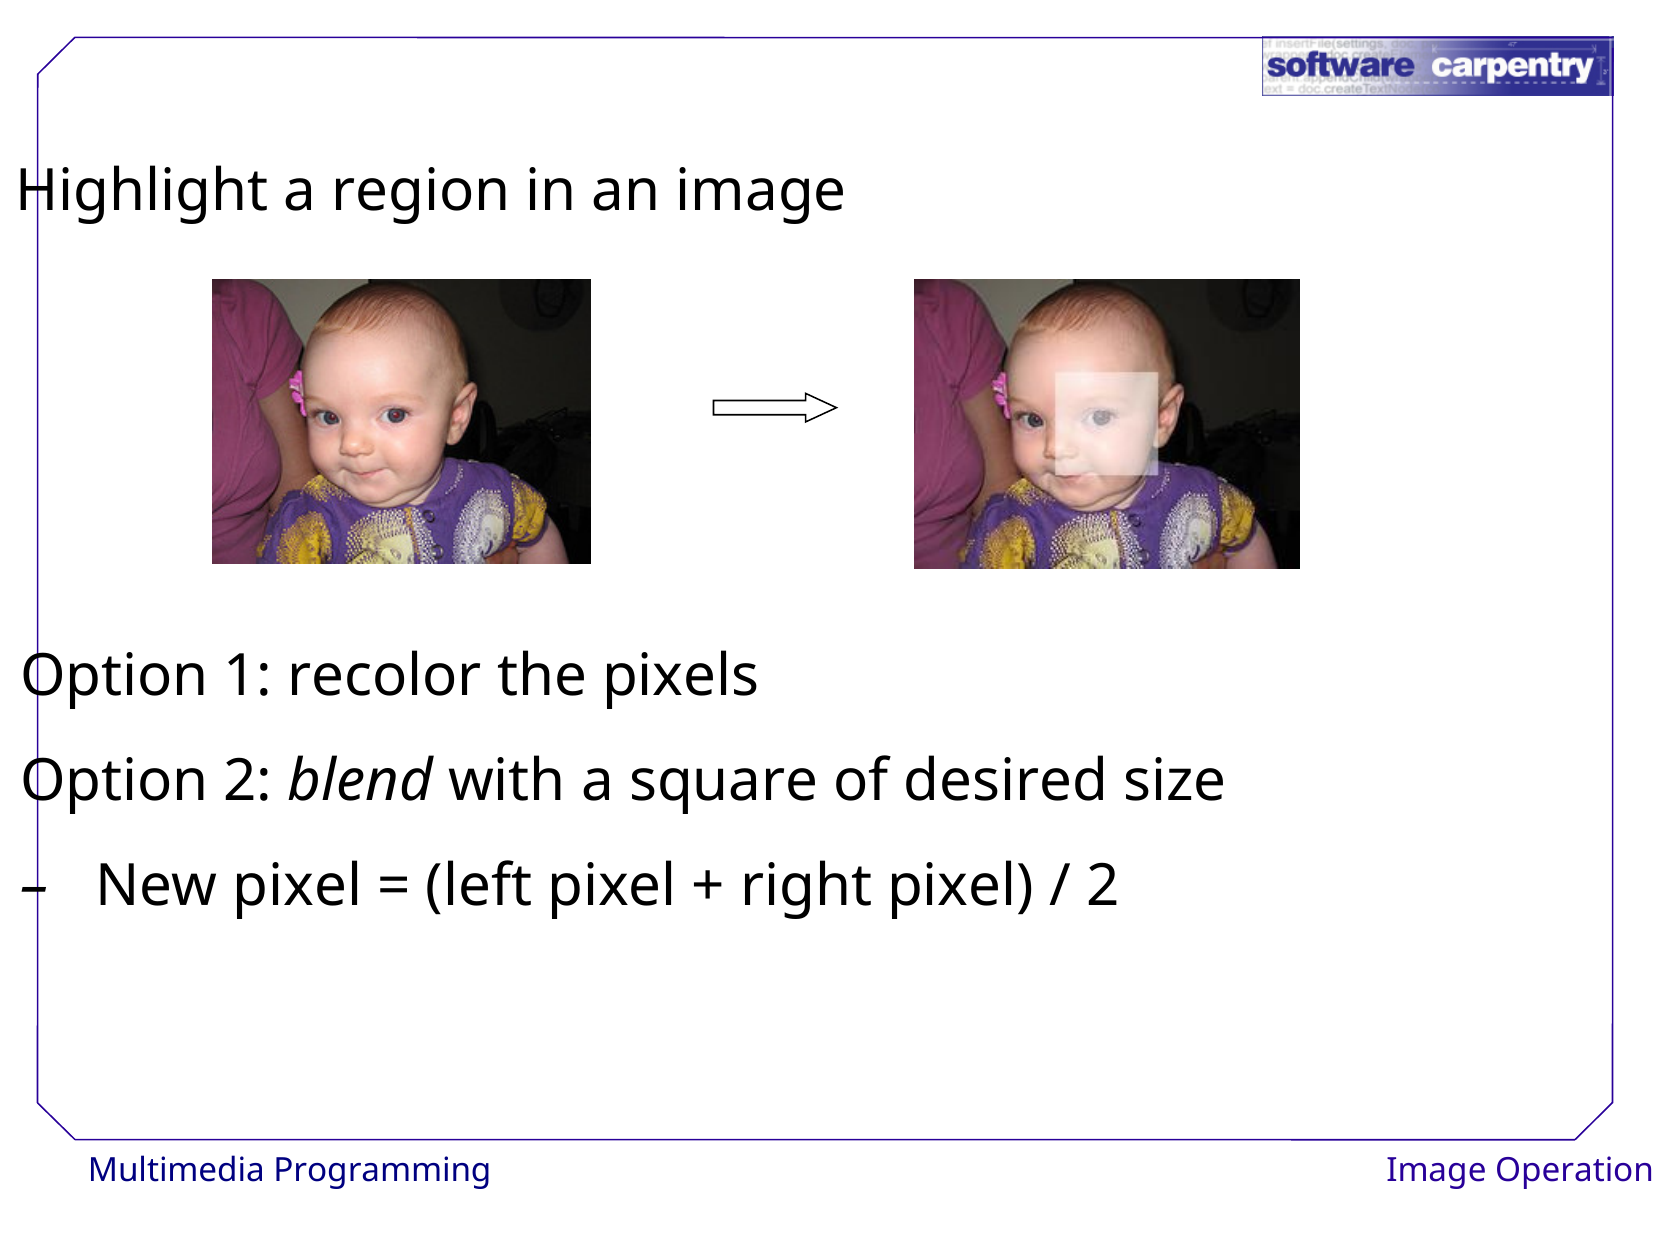

Highlight a region in an image
Option 1: recolor the pixels
Option 2: blend with a square of desired size
–	New pixel = (left pixel + right pixel) / 2